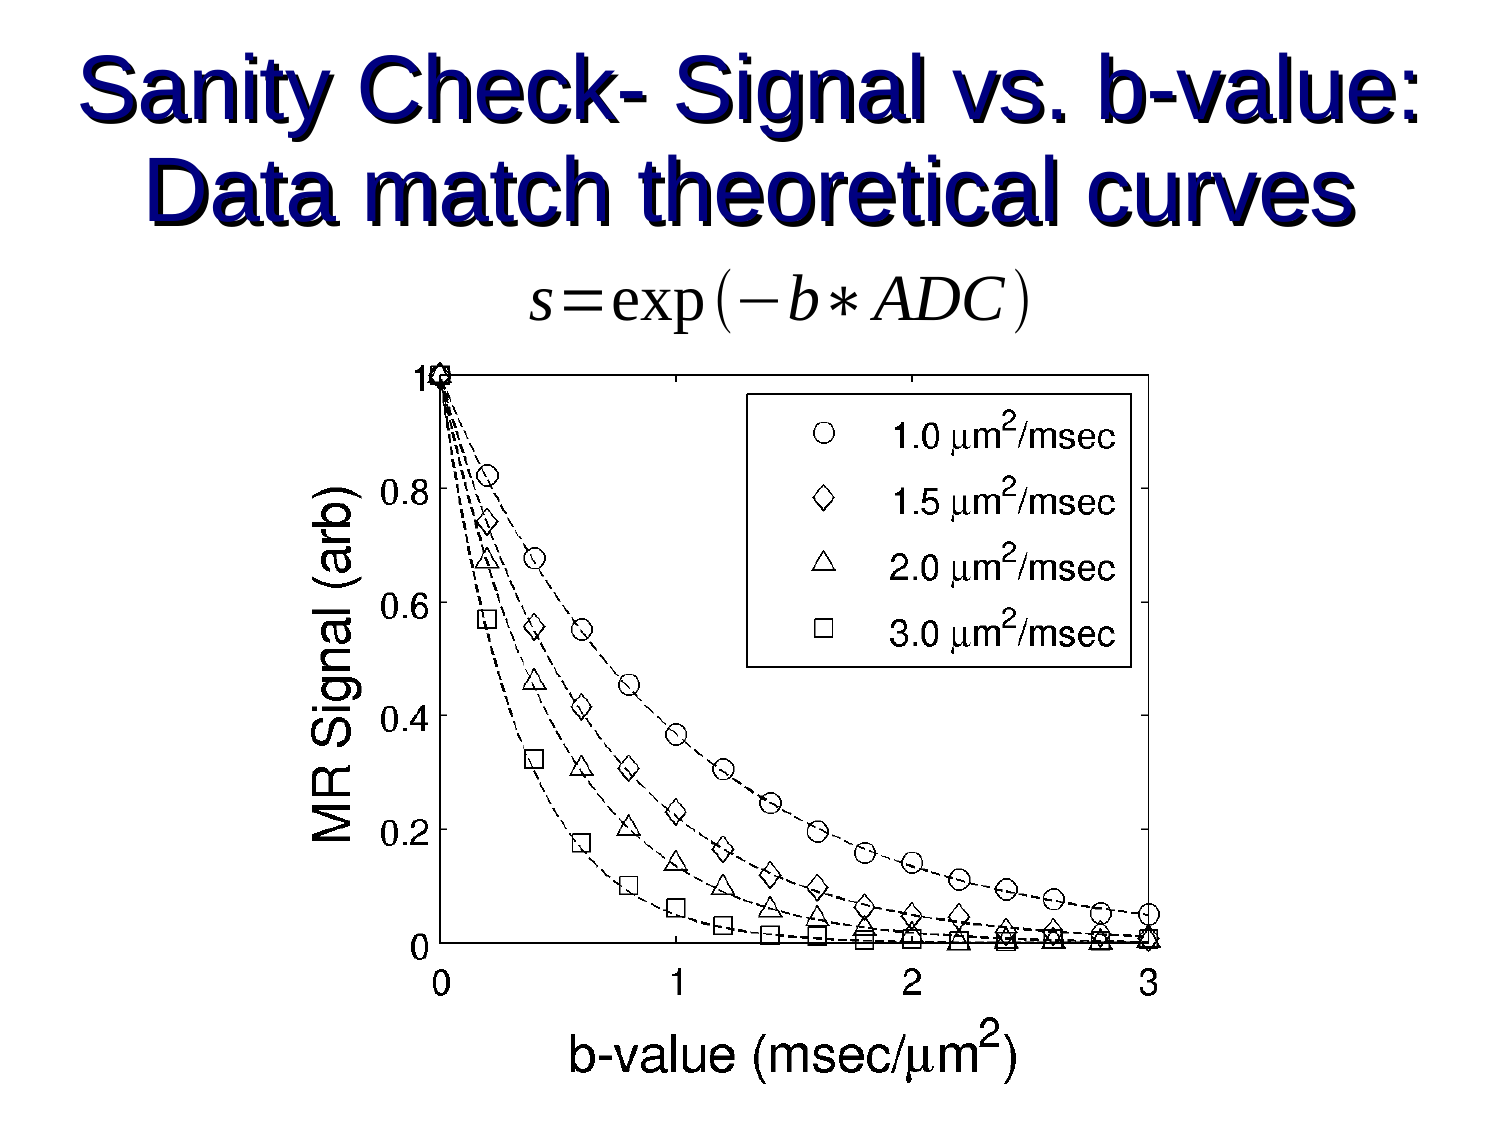

# Sanity Check- Signal vs. b-value: Data match theoretical curves